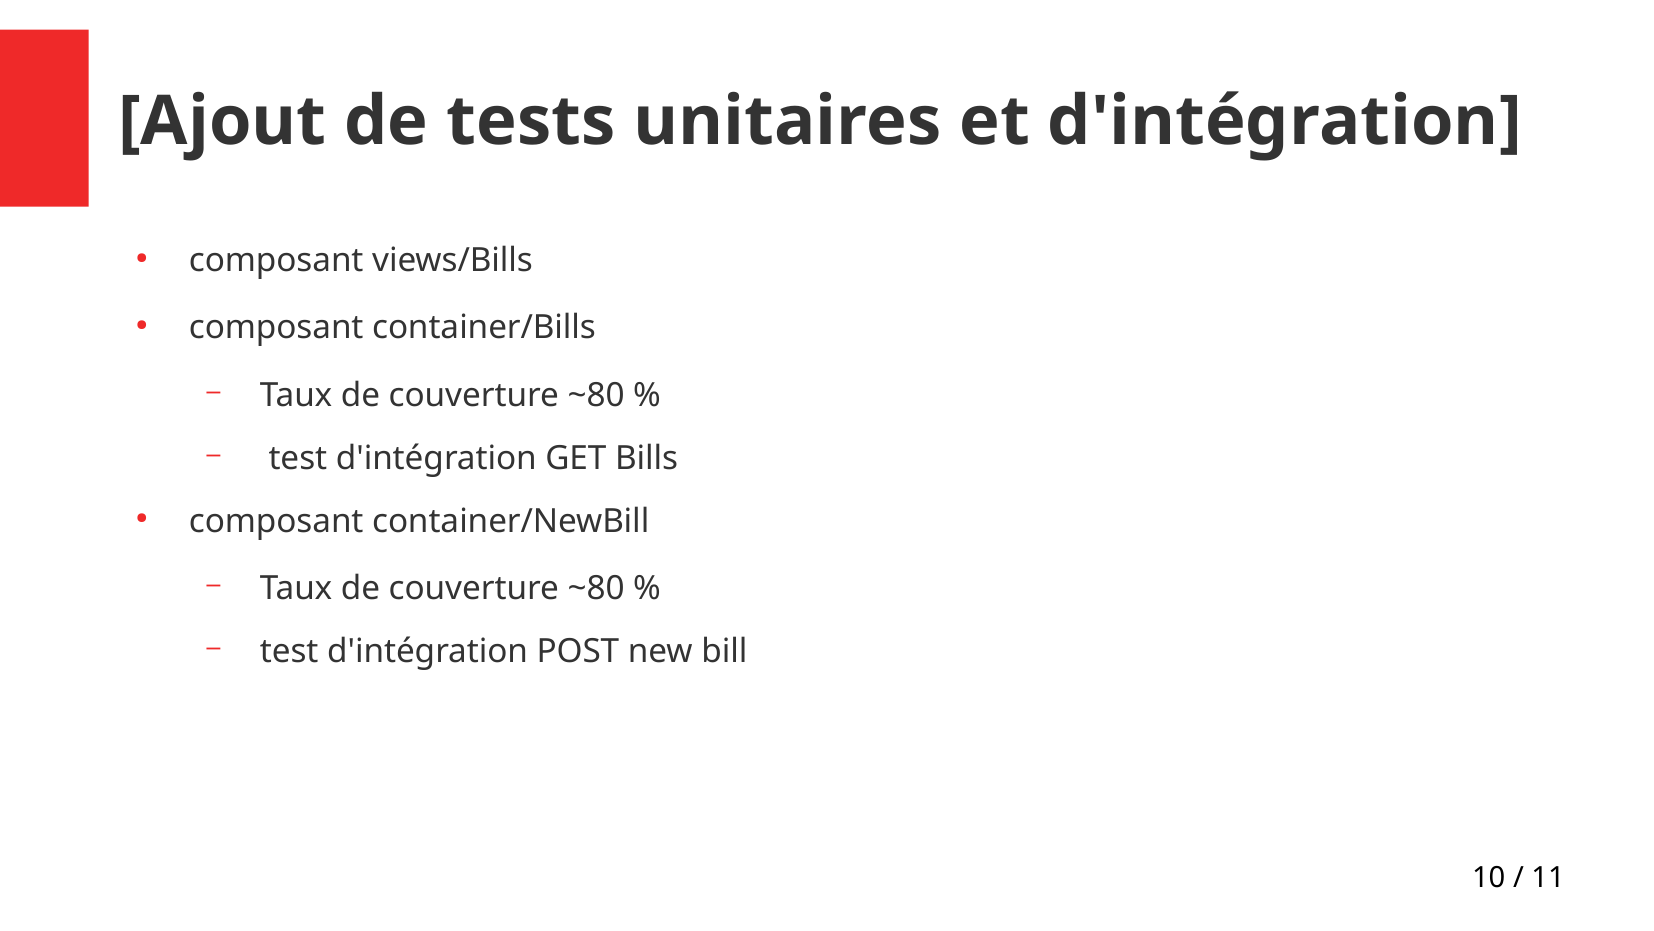

# [Ajout de tests unitaires et d'intégration]
composant views/Bills
composant container/Bills
Taux de couverture ~80 %
 test d'intégration GET Bills
composant container/NewBill
Taux de couverture ~80 %
test d'intégration POST new bill
10